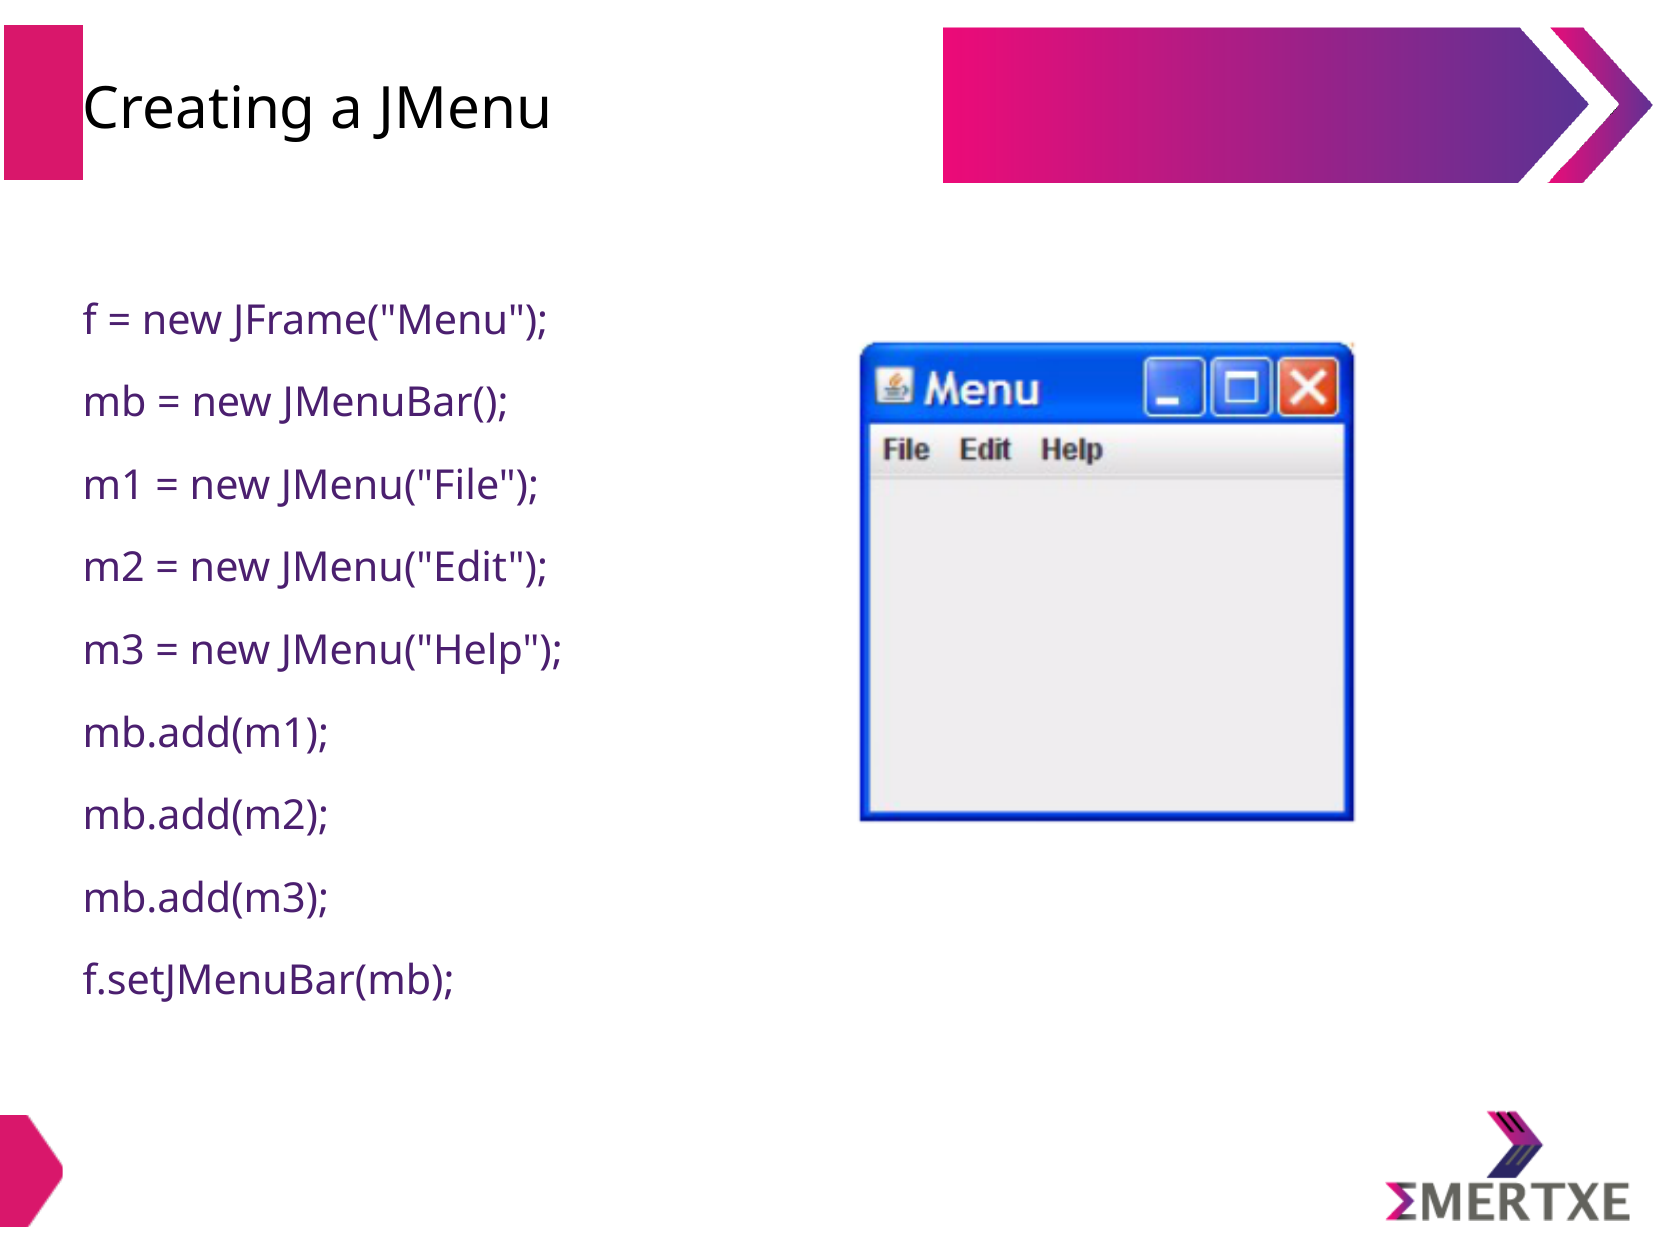

# Creating a JMenu
f = new JFrame("Menu");
mb = new JMenuBar();
m1 = new JMenu("File");
m2 = new JMenu("Edit");
m3 = new JMenu("Help");
mb.add(m1);
mb.add(m2);
mb.add(m3);
f.setJMenuBar(mb);